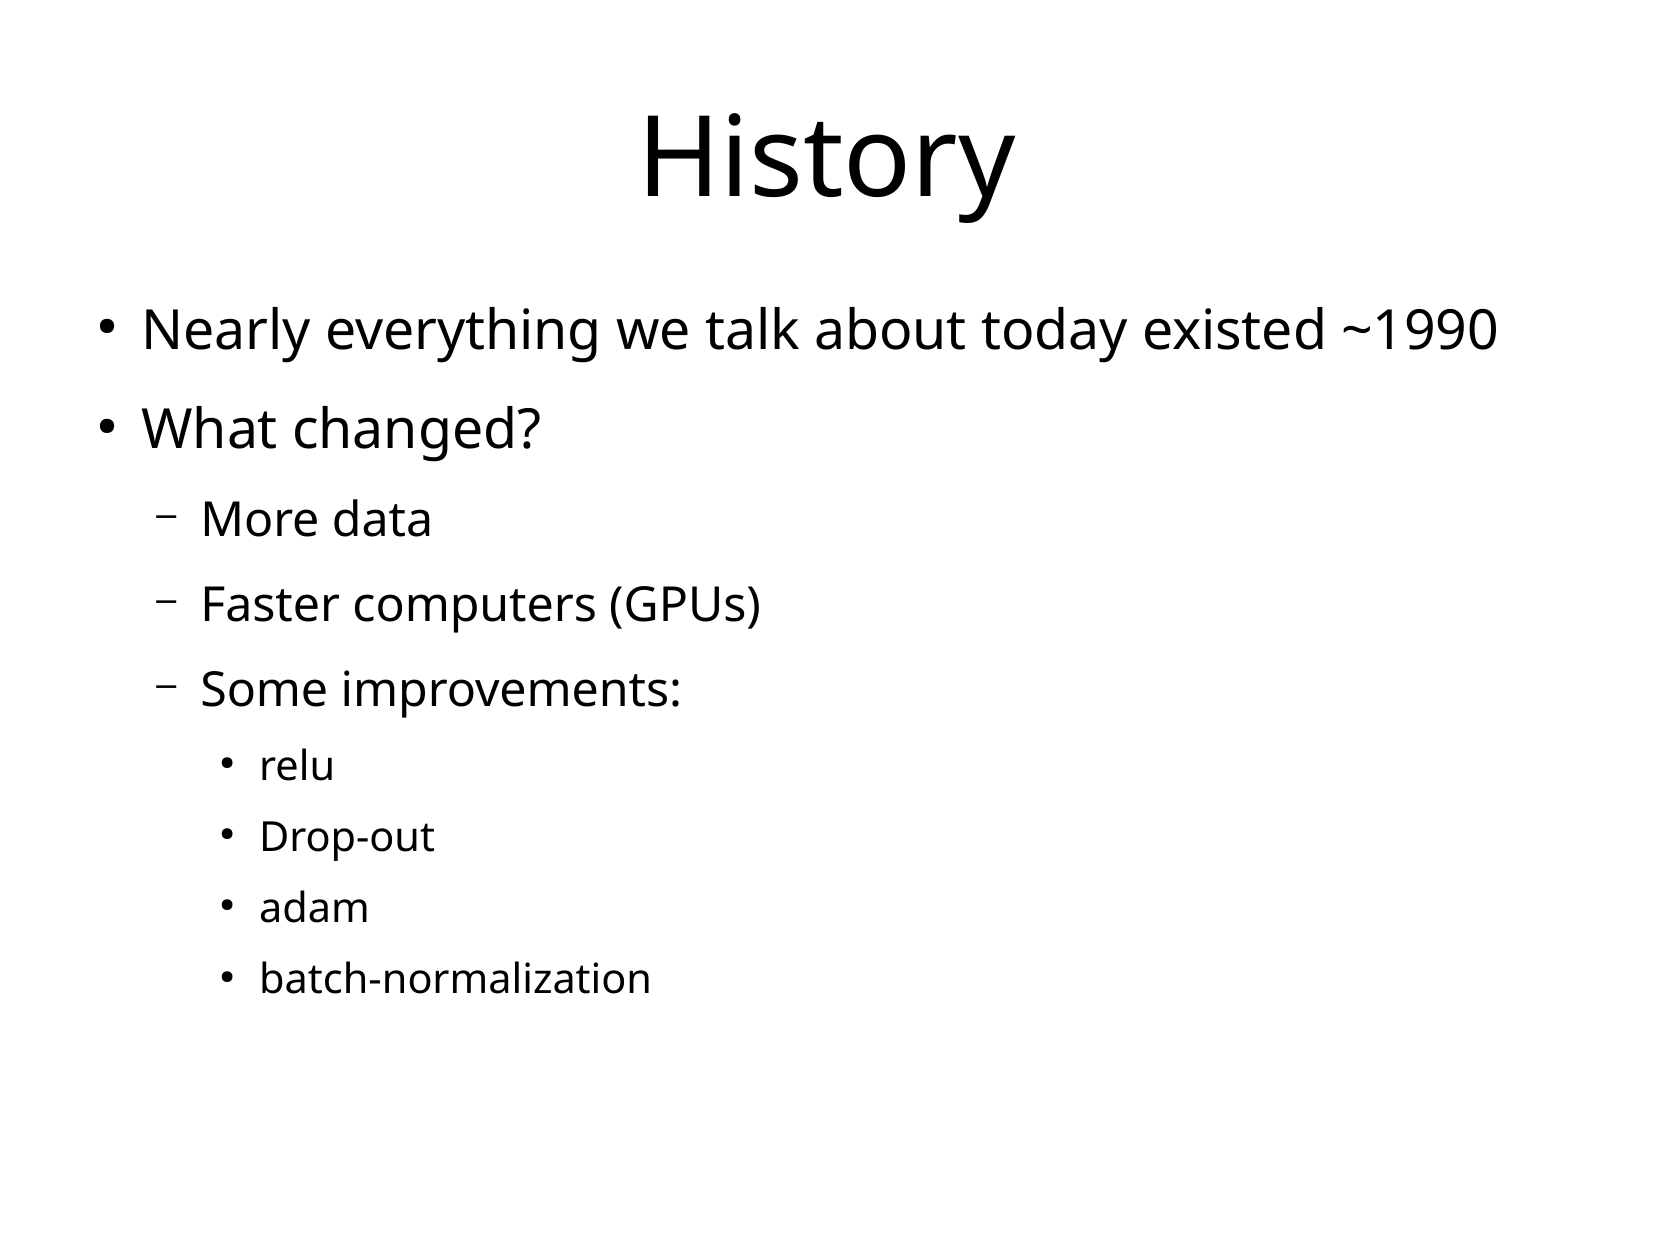

# History
Nearly everything we talk about today existed ~1990
What changed?
More data
Faster computers (GPUs)
Some improvements:
relu
Drop-out
adam
batch-normalization